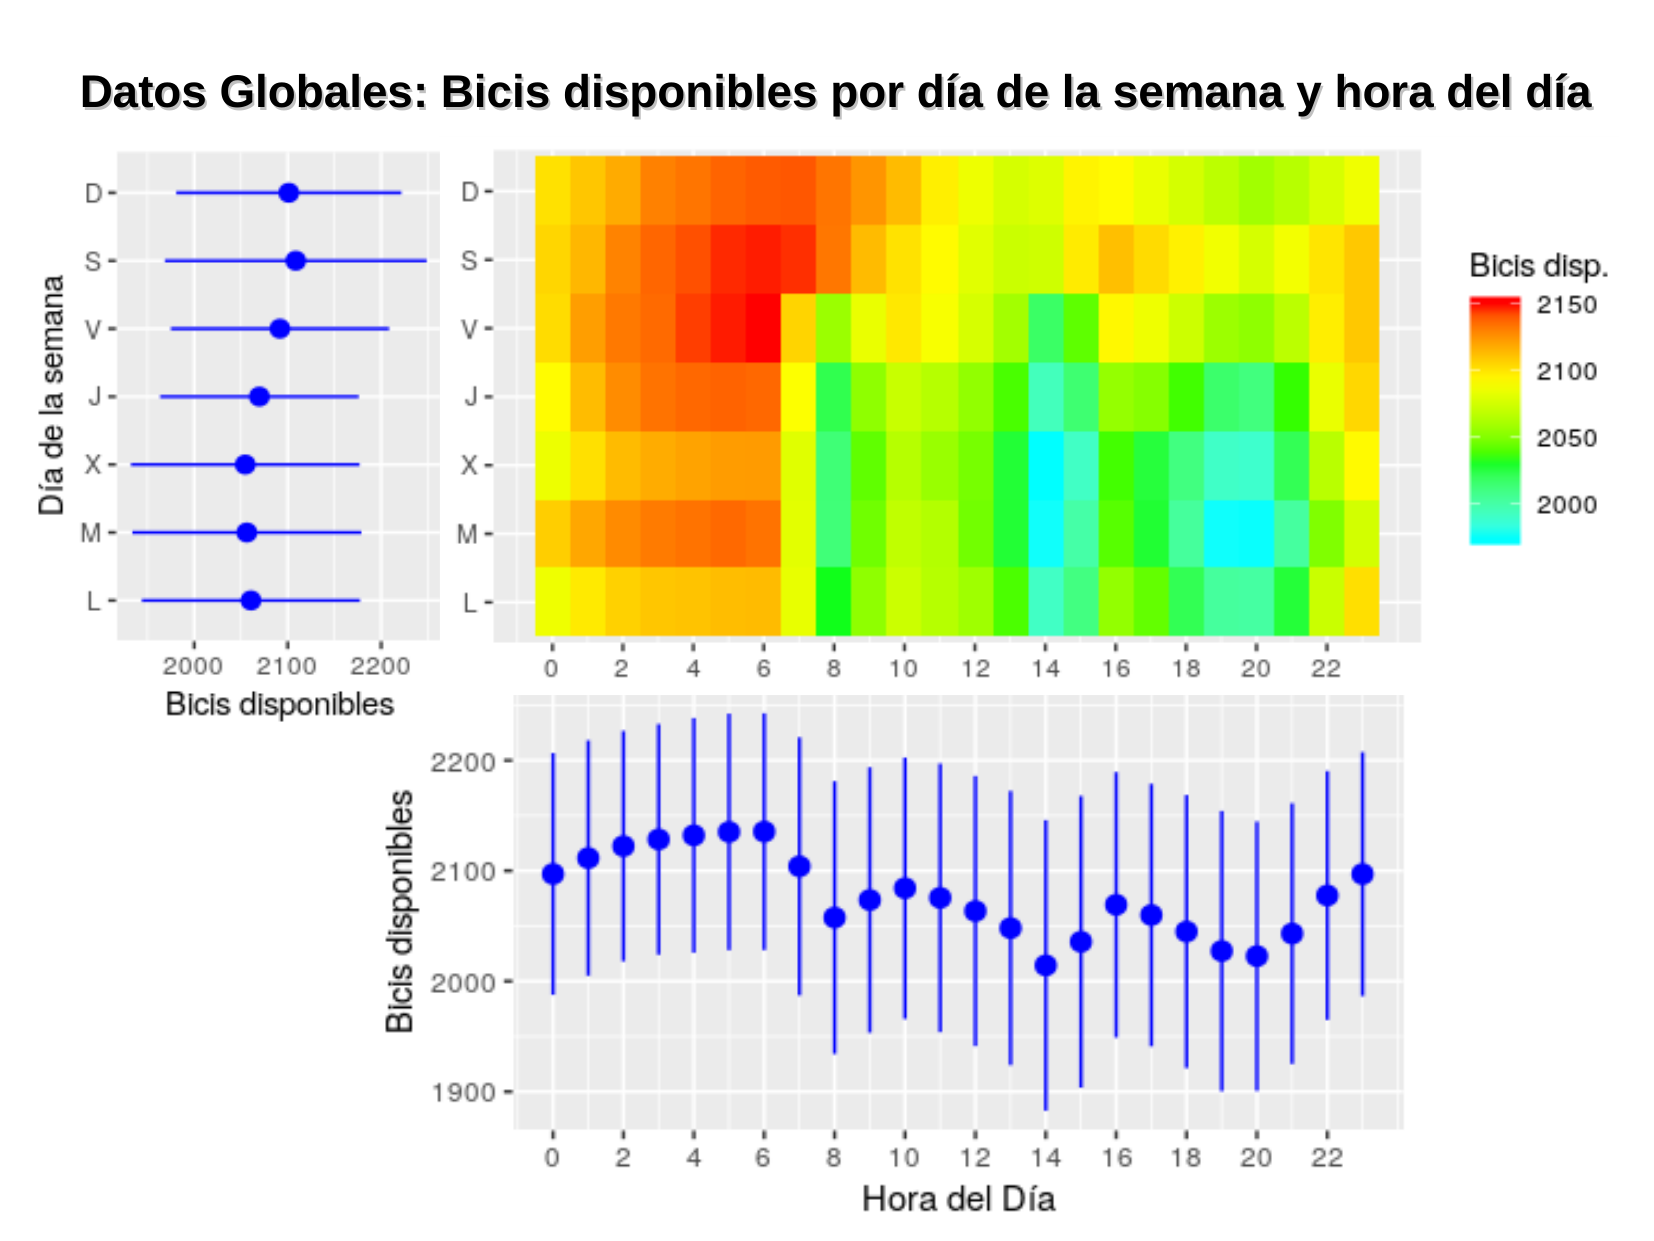

Datos Globales: Bicis disponibles por día de la semana y hora del día